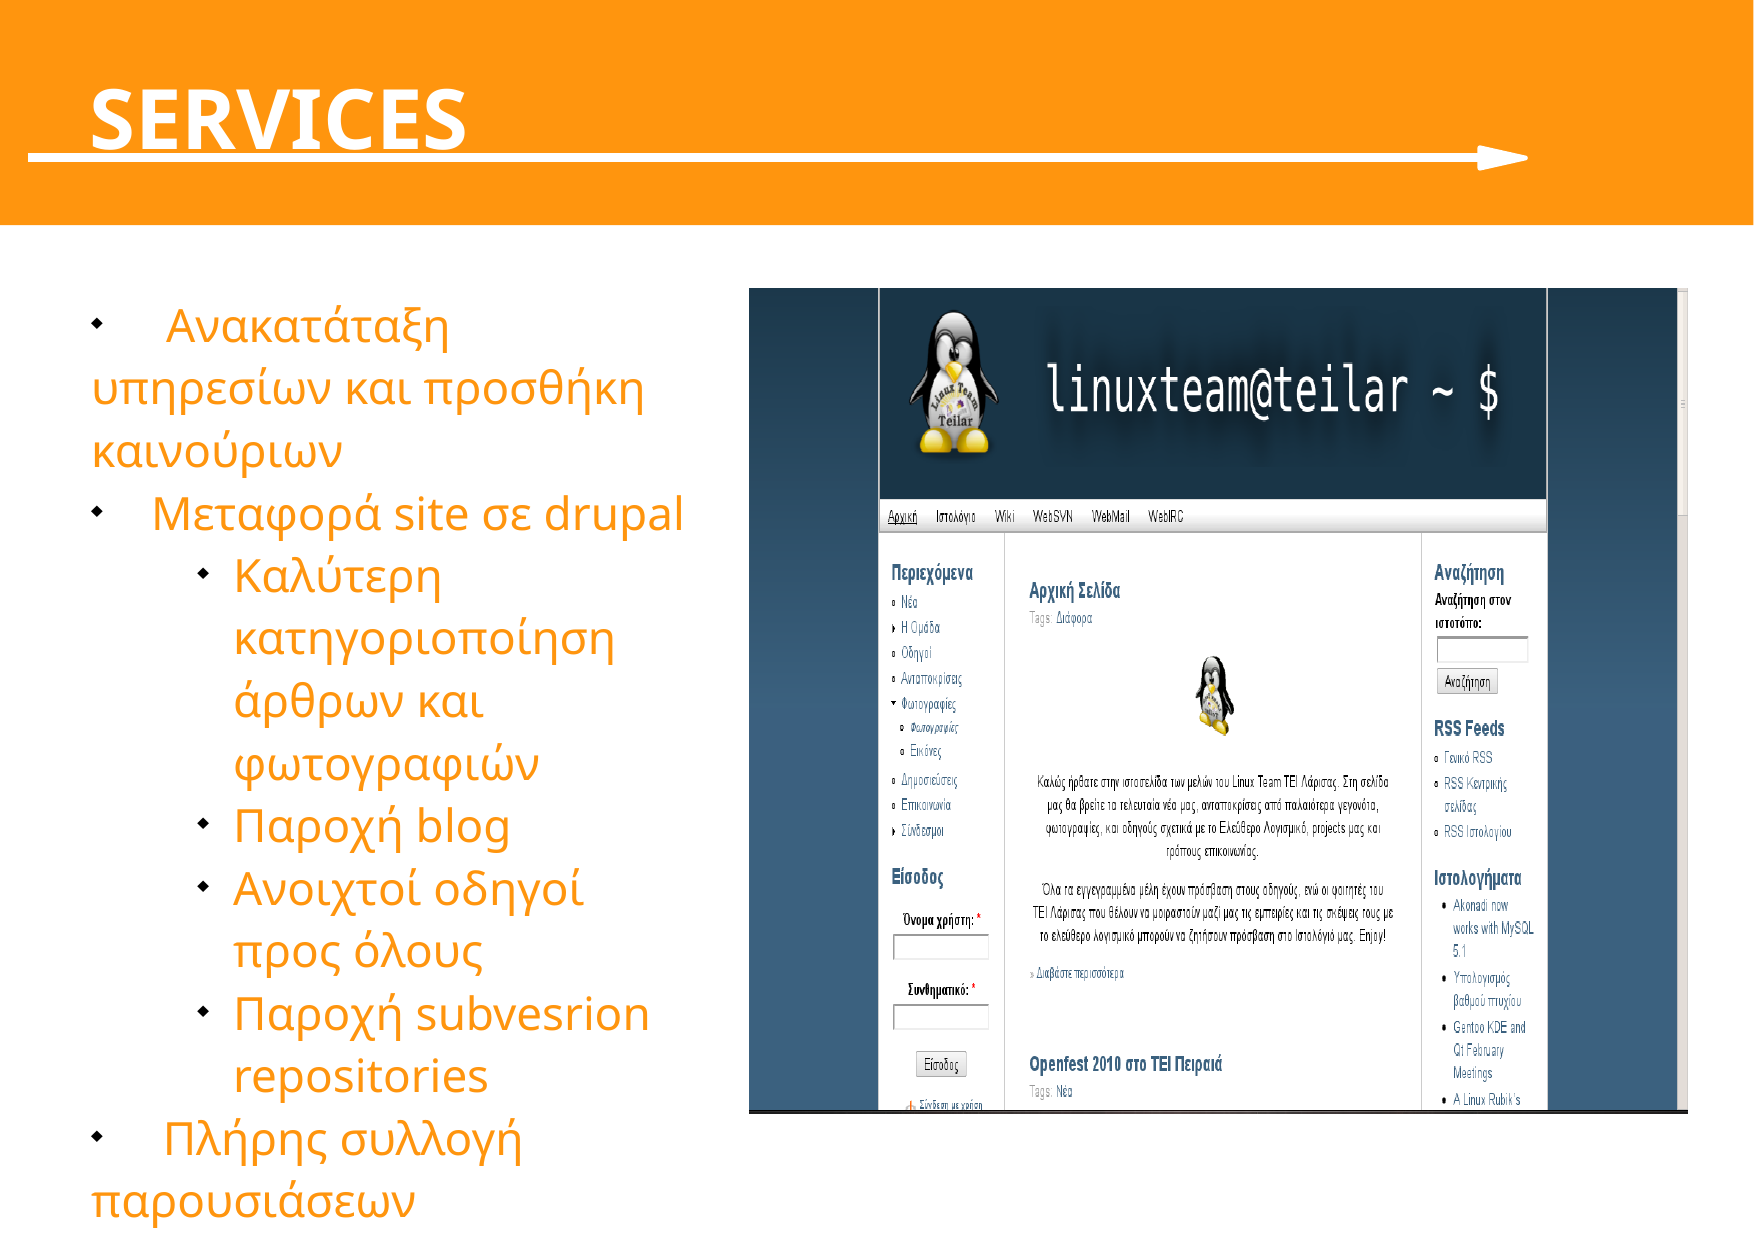

SERVICES
	Ανακατάταξη υπηρεσίων και προσθήκη καινούριων
 Μεταφορά site σε drupal
Καλύτερη κατηγοριοποίηση άρθρων και φωτογραφιών
Παροχή blog
Ανοιχτοί οδηγοί προς όλους
Παροχή subvesrion repositories
 Πλήρης συλλογή παρουσιάσεων /φωτογραφιών/ ανταποκρίσεων από τους παρευροσκόμενους του FOSSCOMM 2009